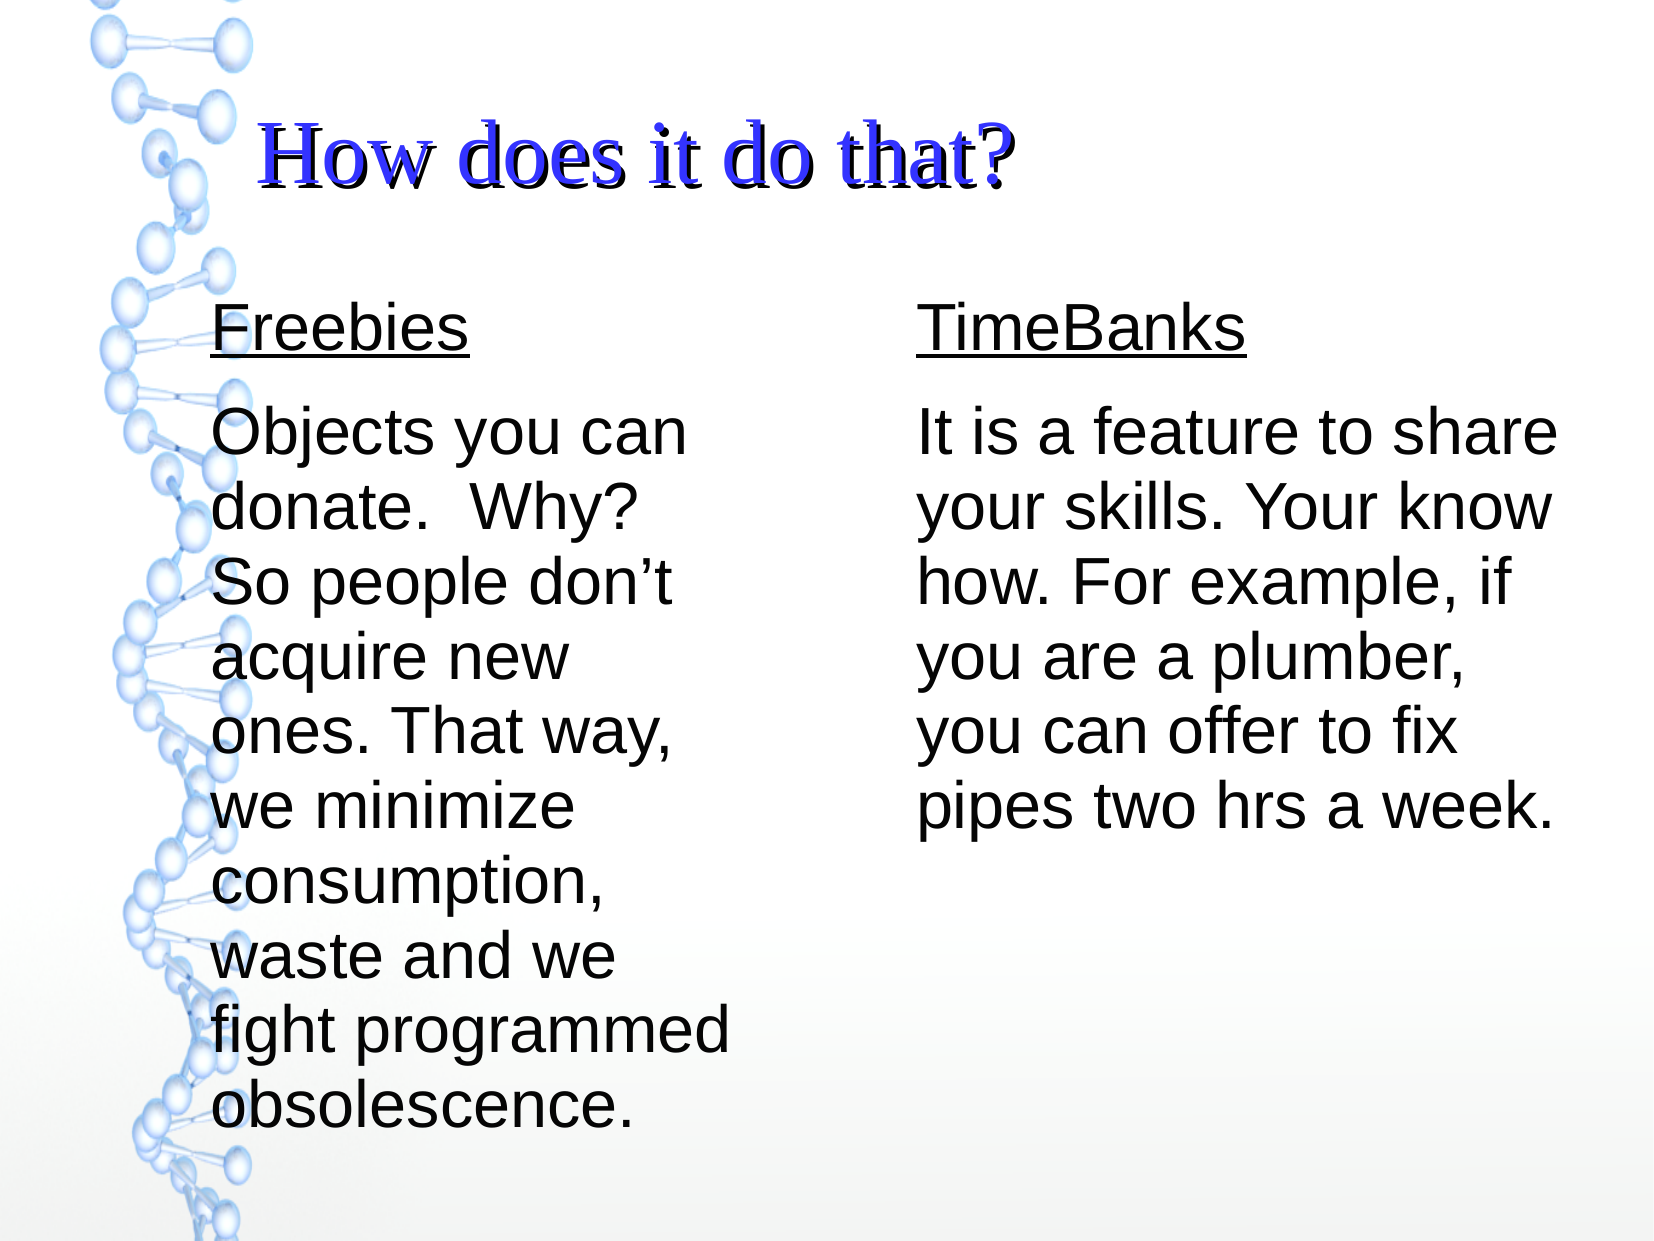

# How does it do that?
Freebies
Objects you can donate. Why? So people don’t acquire new ones. That way, we minimize consumption, waste and we fight programmed obsolescence.
TimeBanks
It is a feature to share your skills. Your know how. For example, if you are a plumber, you can offer to fix pipes two hrs a week.